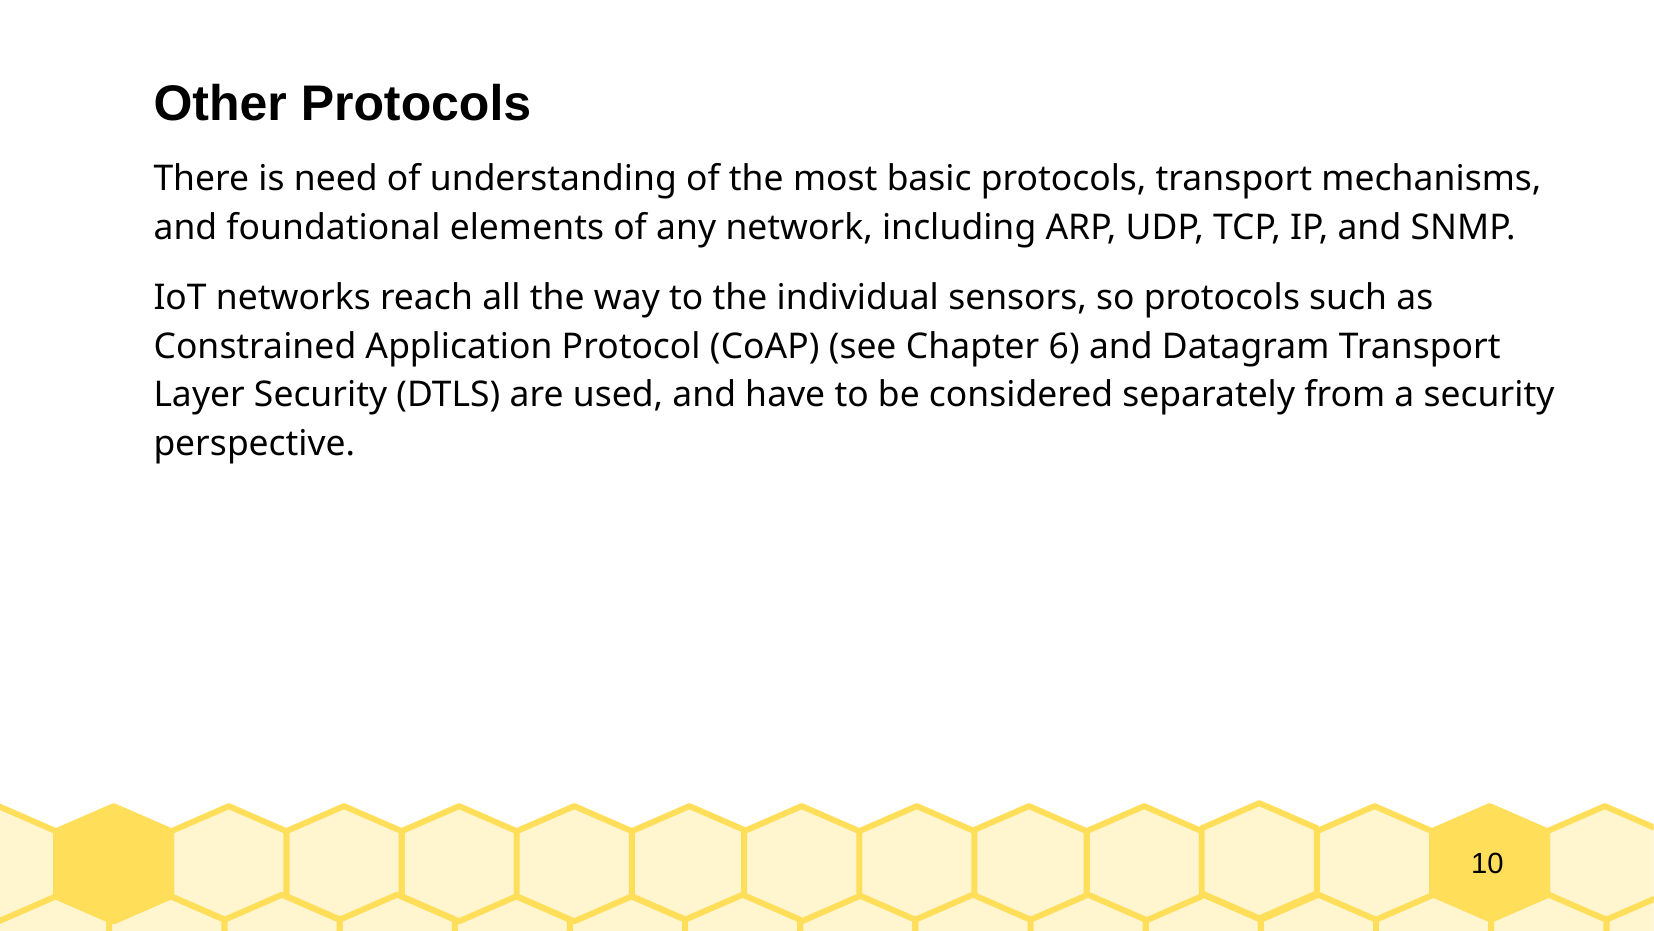

# Other Protocols
There is need of understanding of the most basic protocols, transport mechanisms, and foundational elements of any network, including ARP, UDP, TCP, IP, and SNMP.
IoT networks reach all the way to the individual sensors, so protocols such as Constrained Application Protocol (CoAP) (see Chapter 6) and Datagram Transport Layer Security (DTLS) are used, and have to be considered separately from a security perspective.